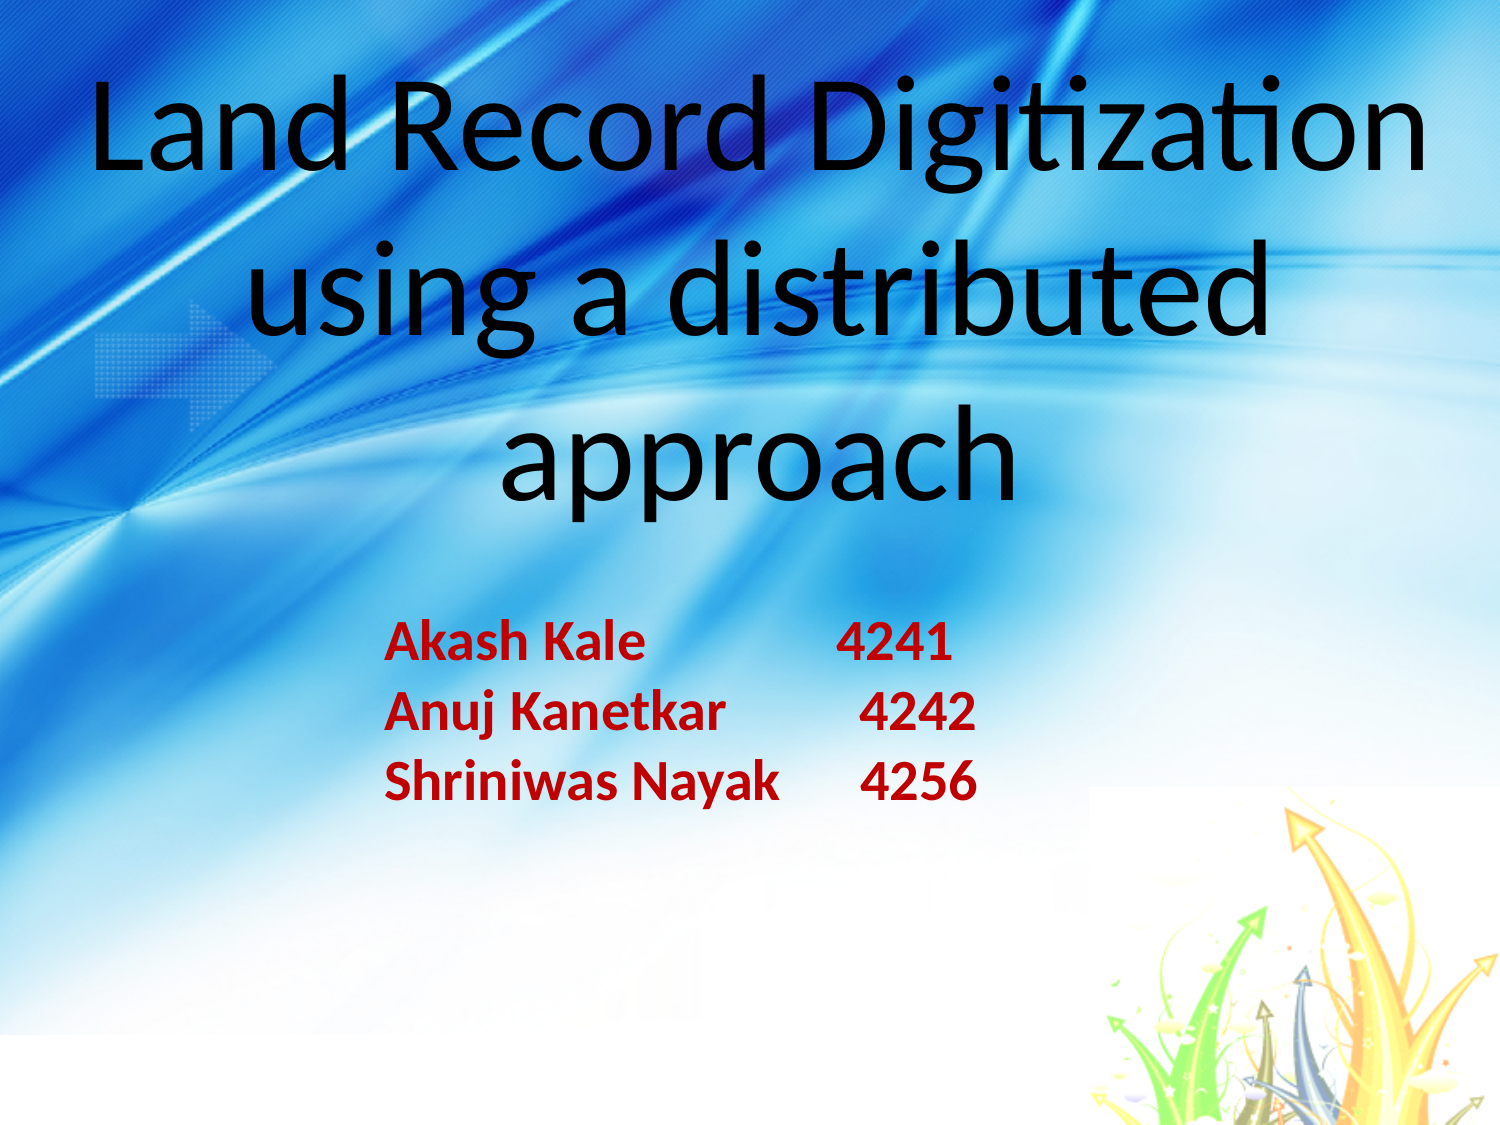

# Land Record Digitization using a distributed approach
 Akash Kale 			4241
 Anuj Kanetkar 4242
 Shriniwas Nayak 4256